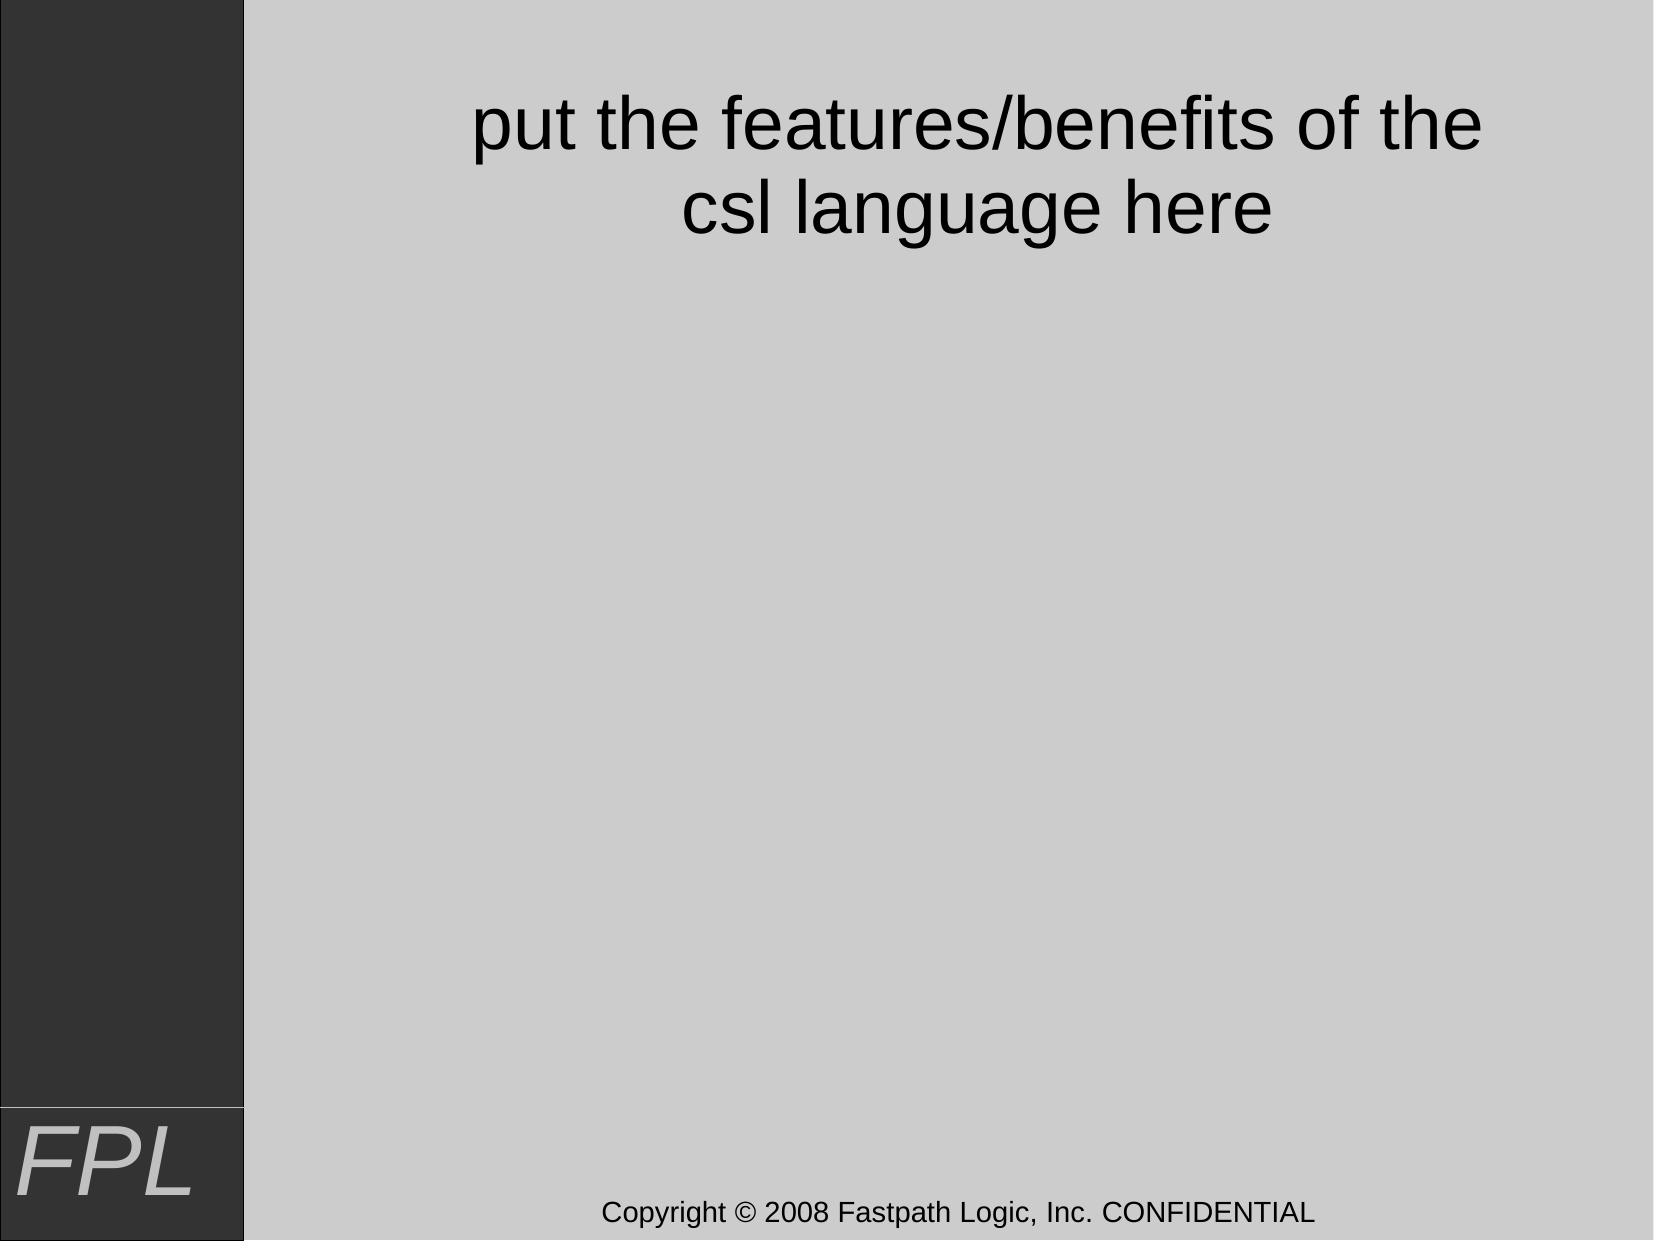

# put the features/benefits of the csl language here